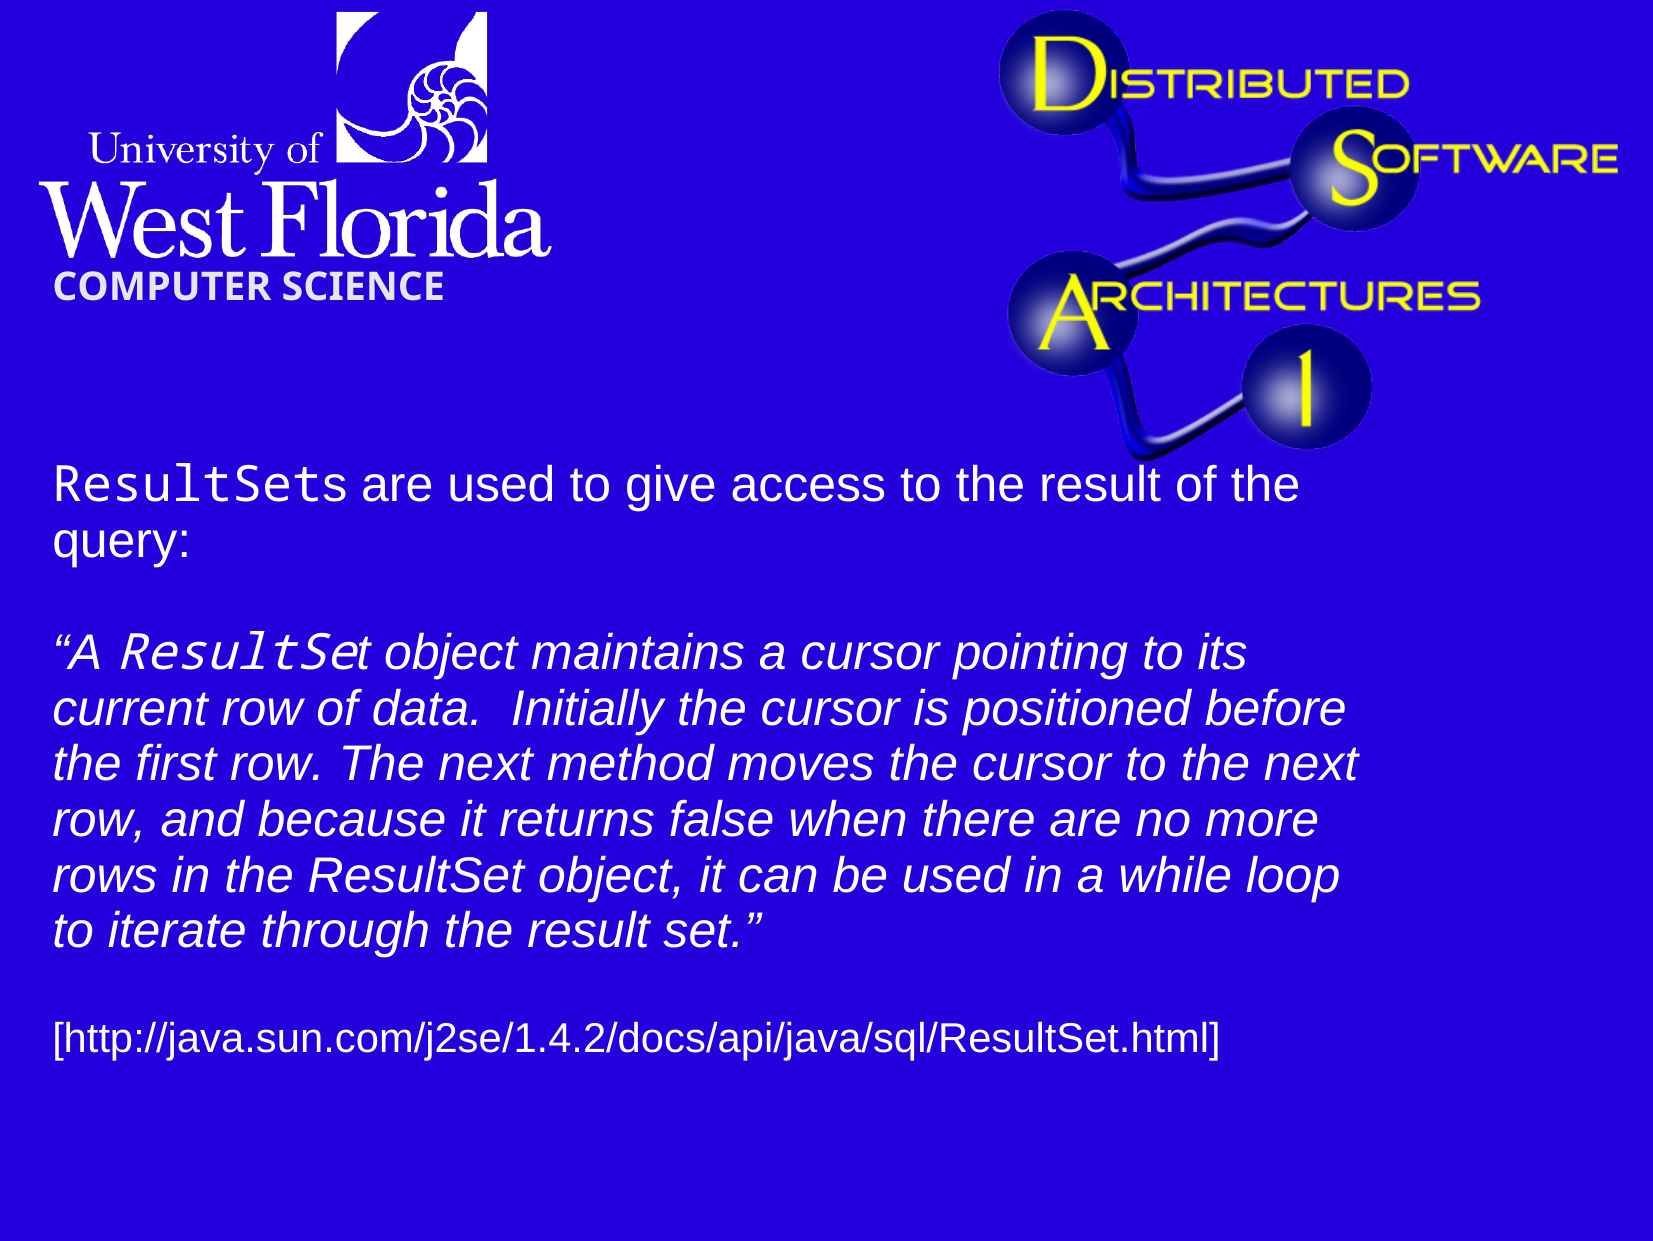

COMPUTER SCIENCE
ResultSets are used to give access to the result of the query:
“A ResultSet object maintains a cursor pointing to its current row of data. Initially the cursor is positioned before the first row. The next method moves the cursor to the next row, and because it returns false when there are no more rows in the ResultSet object, it can be used in a while loop to iterate through the result set.”
[http://java.sun.com/j2se/1.4.2/docs/api/java/sql/ResultSet.html]